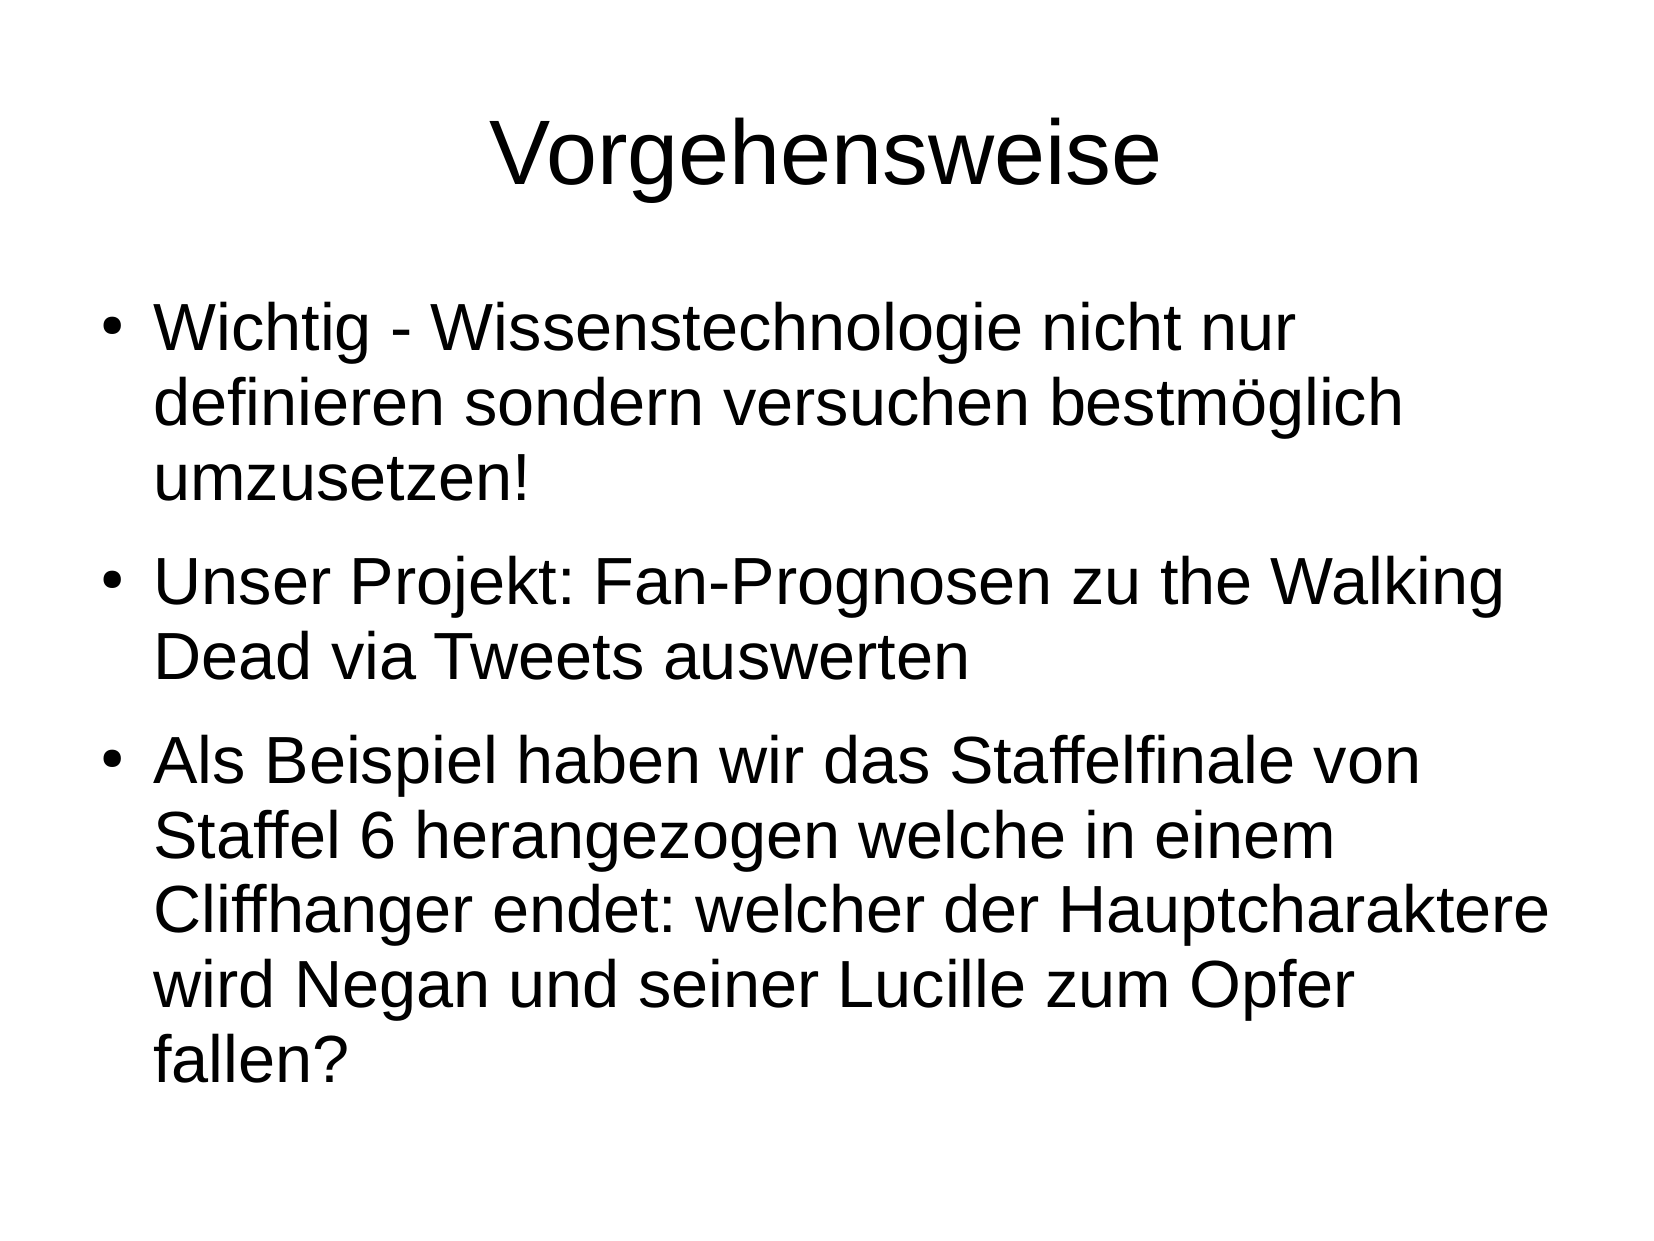

# Vorgehensweise
Wichtig - Wissenstechnologie nicht nur definieren sondern versuchen bestmöglich umzusetzen!
Unser Projekt: Fan-Prognosen zu the Walking Dead via Tweets auswerten
Als Beispiel haben wir das Staffelfinale von Staffel 6 herangezogen welche in einem Cliffhanger endet: welcher der Hauptcharaktere wird Negan und seiner Lucille zum Opfer fallen?